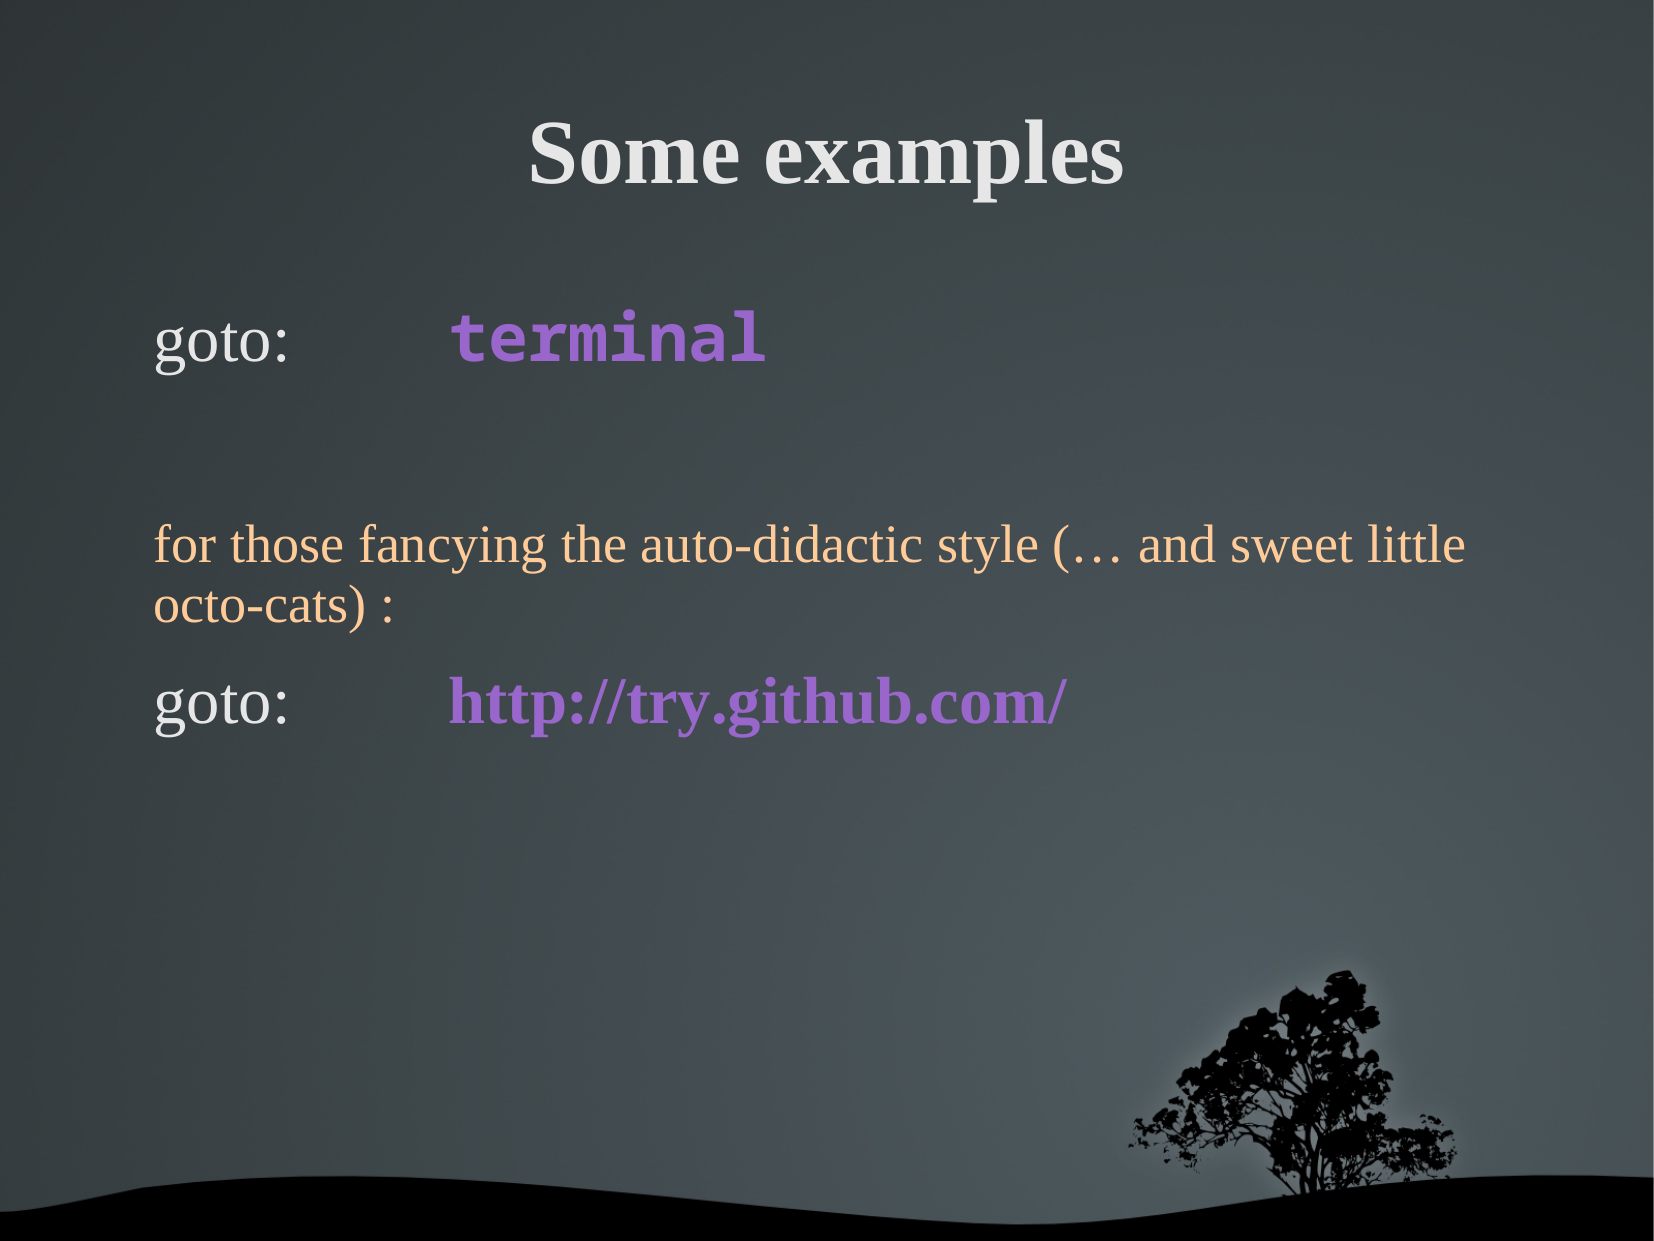

# Some examples
goto: 		terminal
for those fancying the auto-didactic style (… and sweet little octo-cats) :
goto:			http://try.github.com/